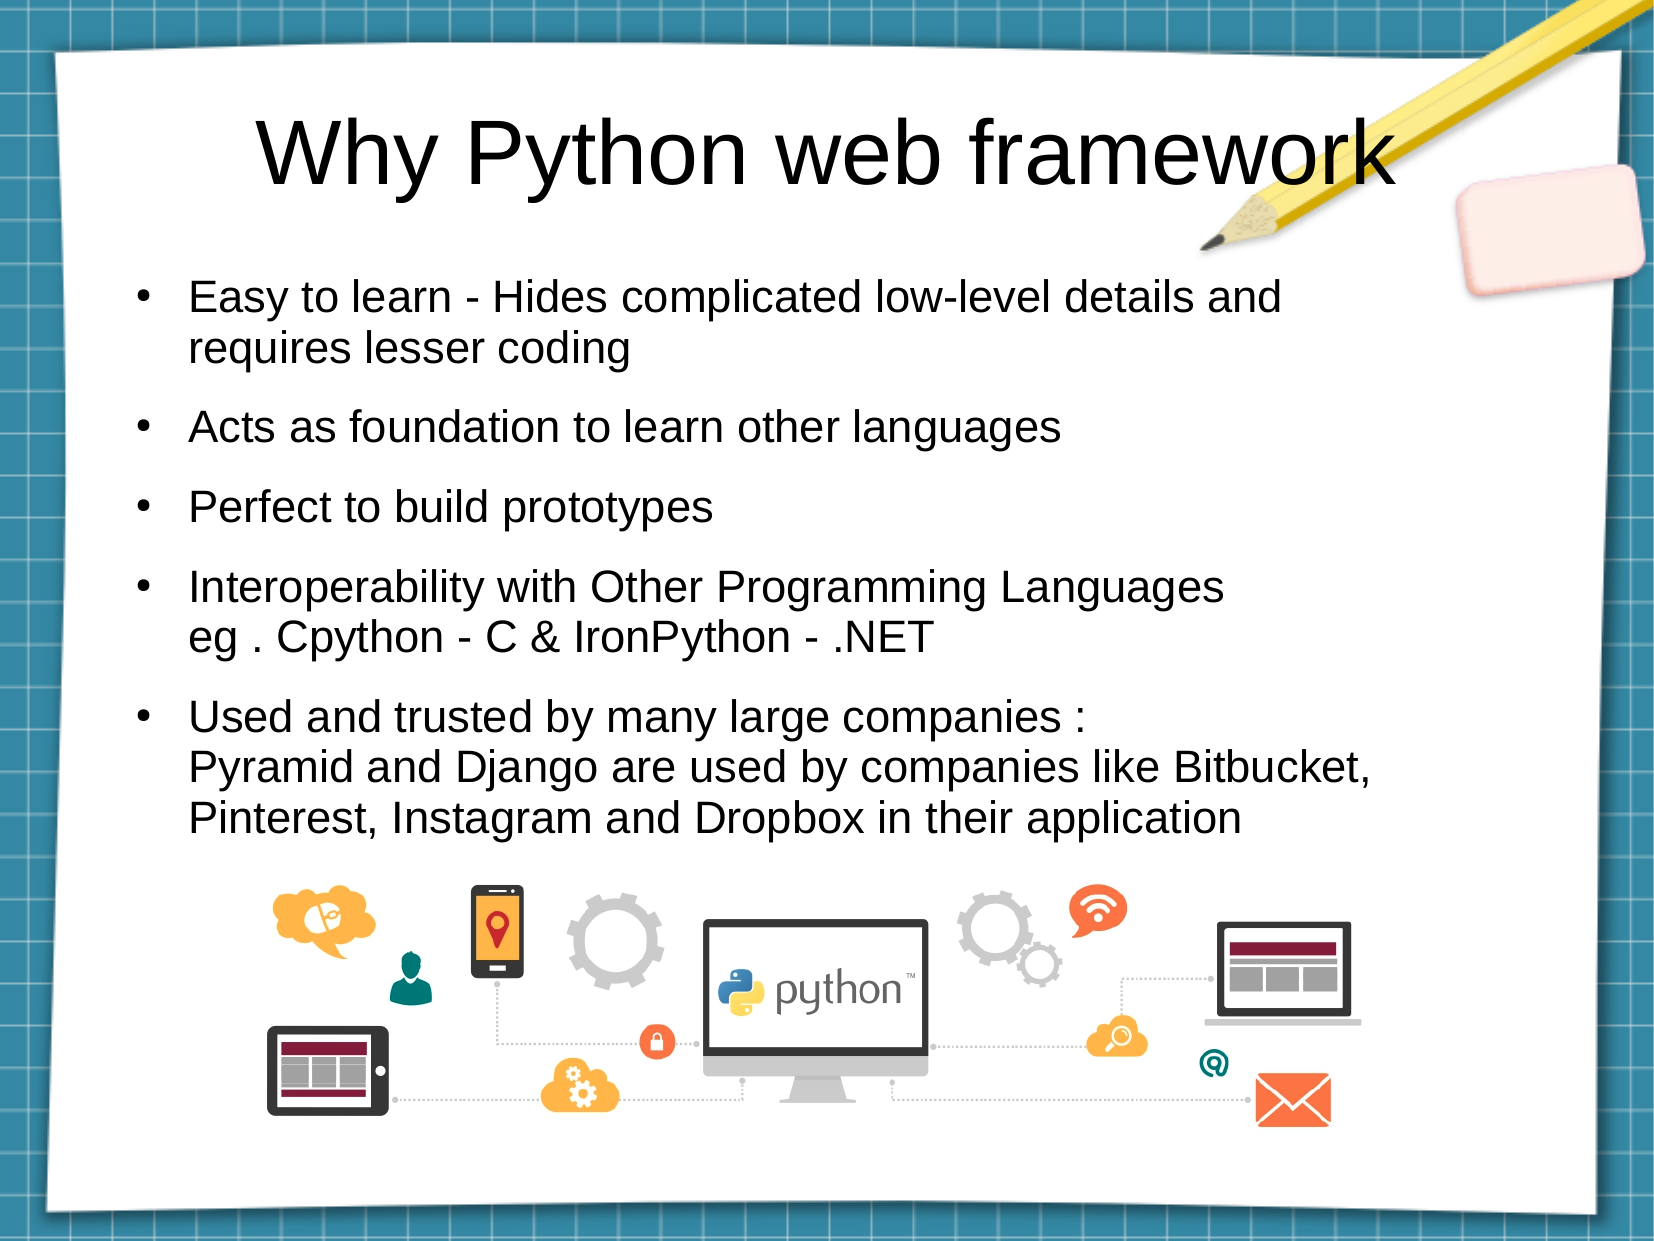

# Why Python web framework
Easy to learn - Hides complicated low-level details and requires lesser coding
Acts as foundation to learn other languages
Perfect to build prototypes
Interoperability with Other Programming Languages
eg . Cpython - C & IronPython - .NET
Used and trusted by many large companies :
Pyramid and Django are used by companies like Bitbucket, Pinterest, Instagram and Dropbox in their application